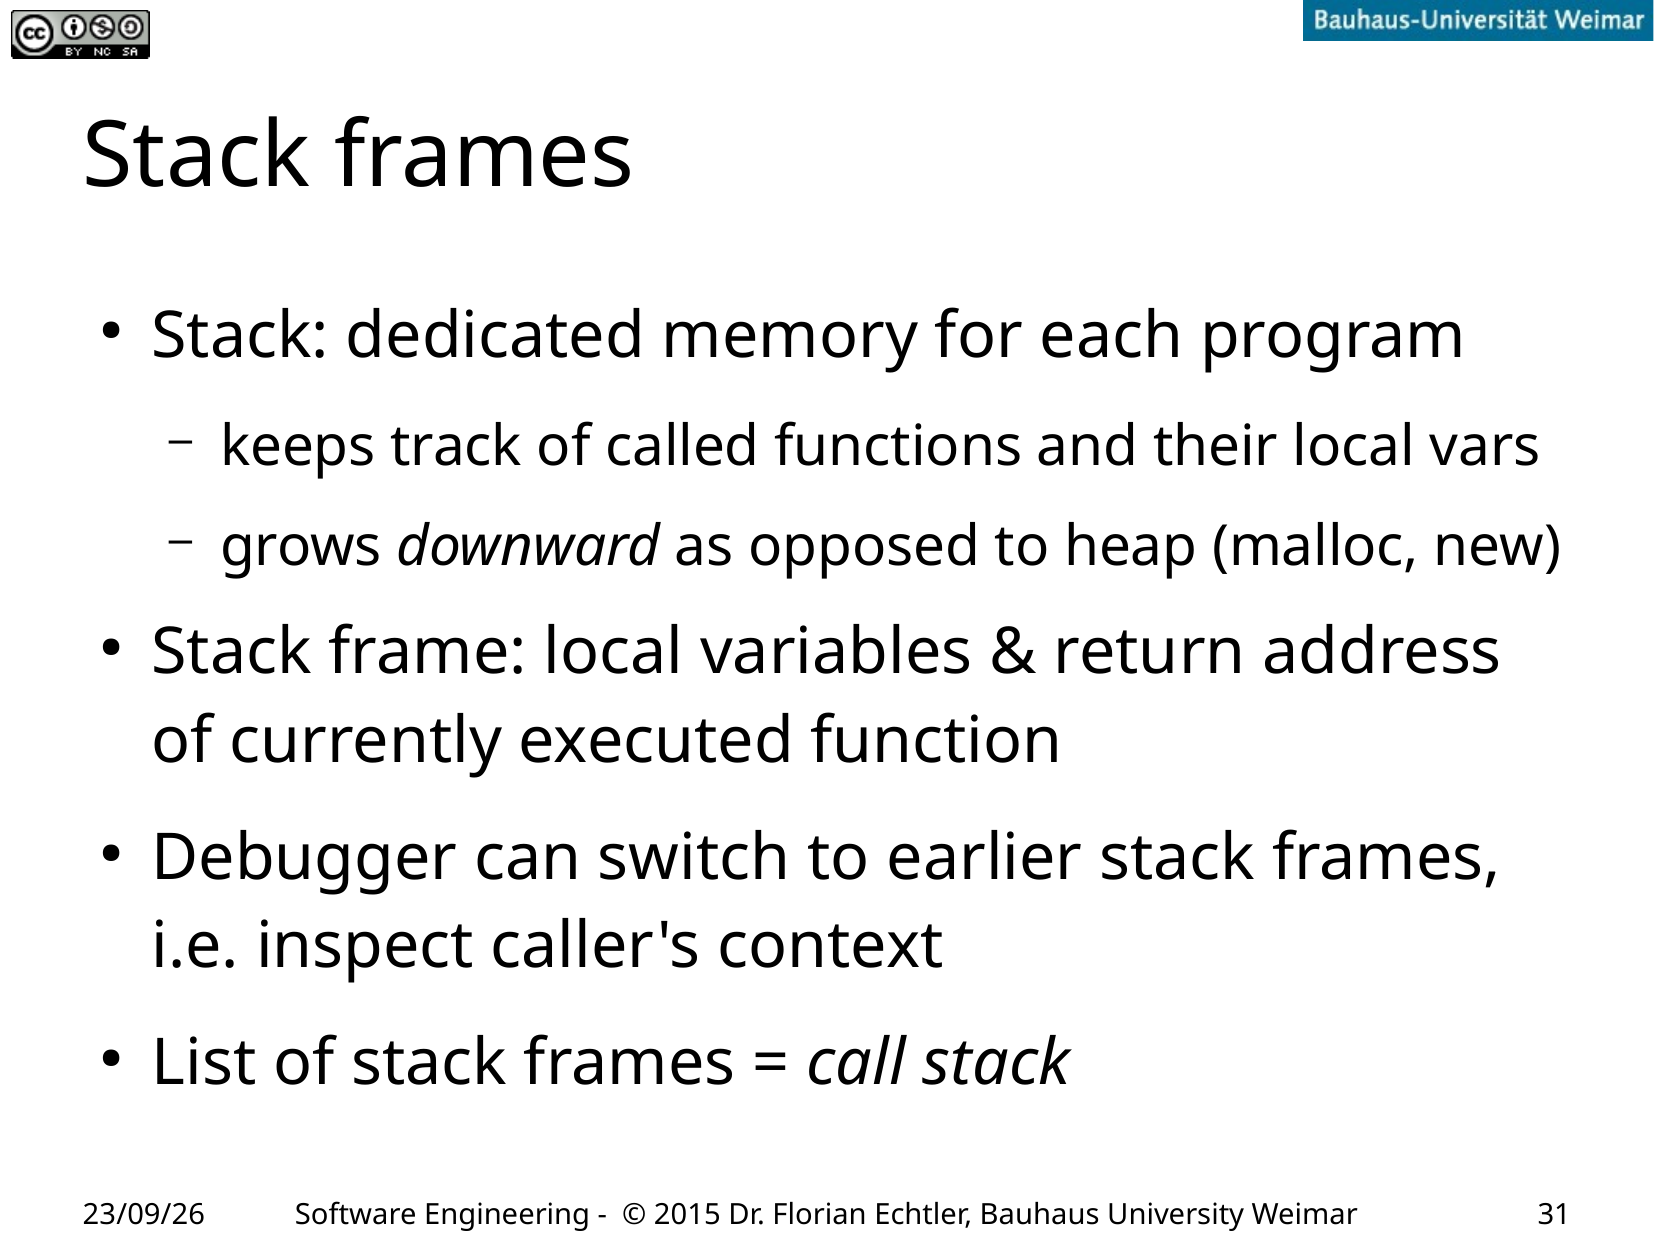

# Stack frames
Stack: dedicated memory for each program
keeps track of called functions and their local vars
grows downward as opposed to heap (malloc, new)
Stack frame: local variables & return address of currently executed function
Debugger can switch to earlier stack frames, i.e. inspect caller's context
List of stack frames = call stack
Software Engineering - © 2015 Dr. Florian Echtler, Bauhaus University Weimar
31